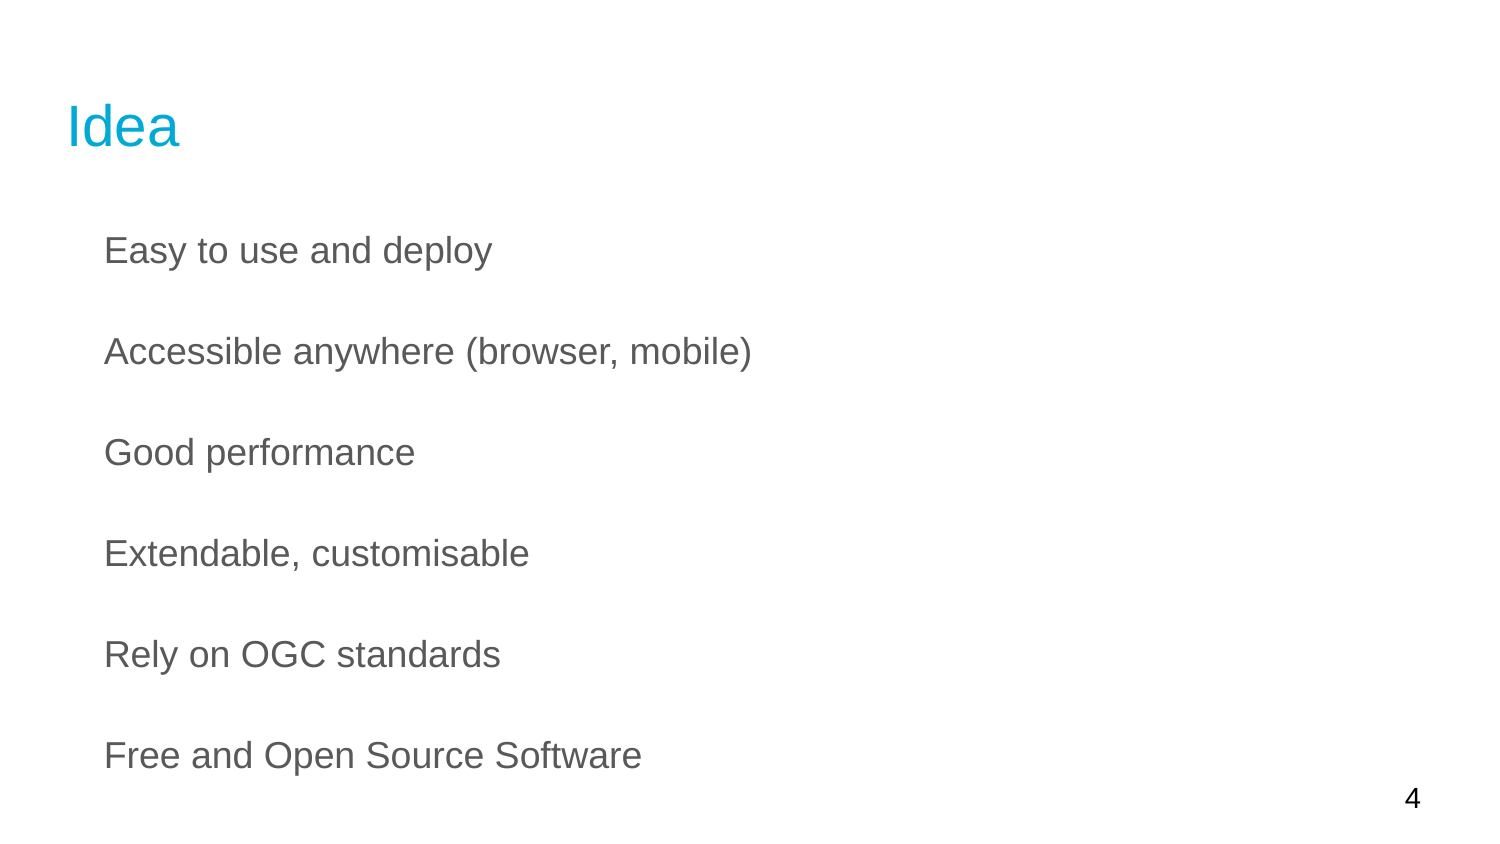

# Idea
Easy to use and deploy
Accessible anywhere (browser, mobile)
Good performance
Extendable, customisable
Rely on OGC standards
Free and Open Source Software